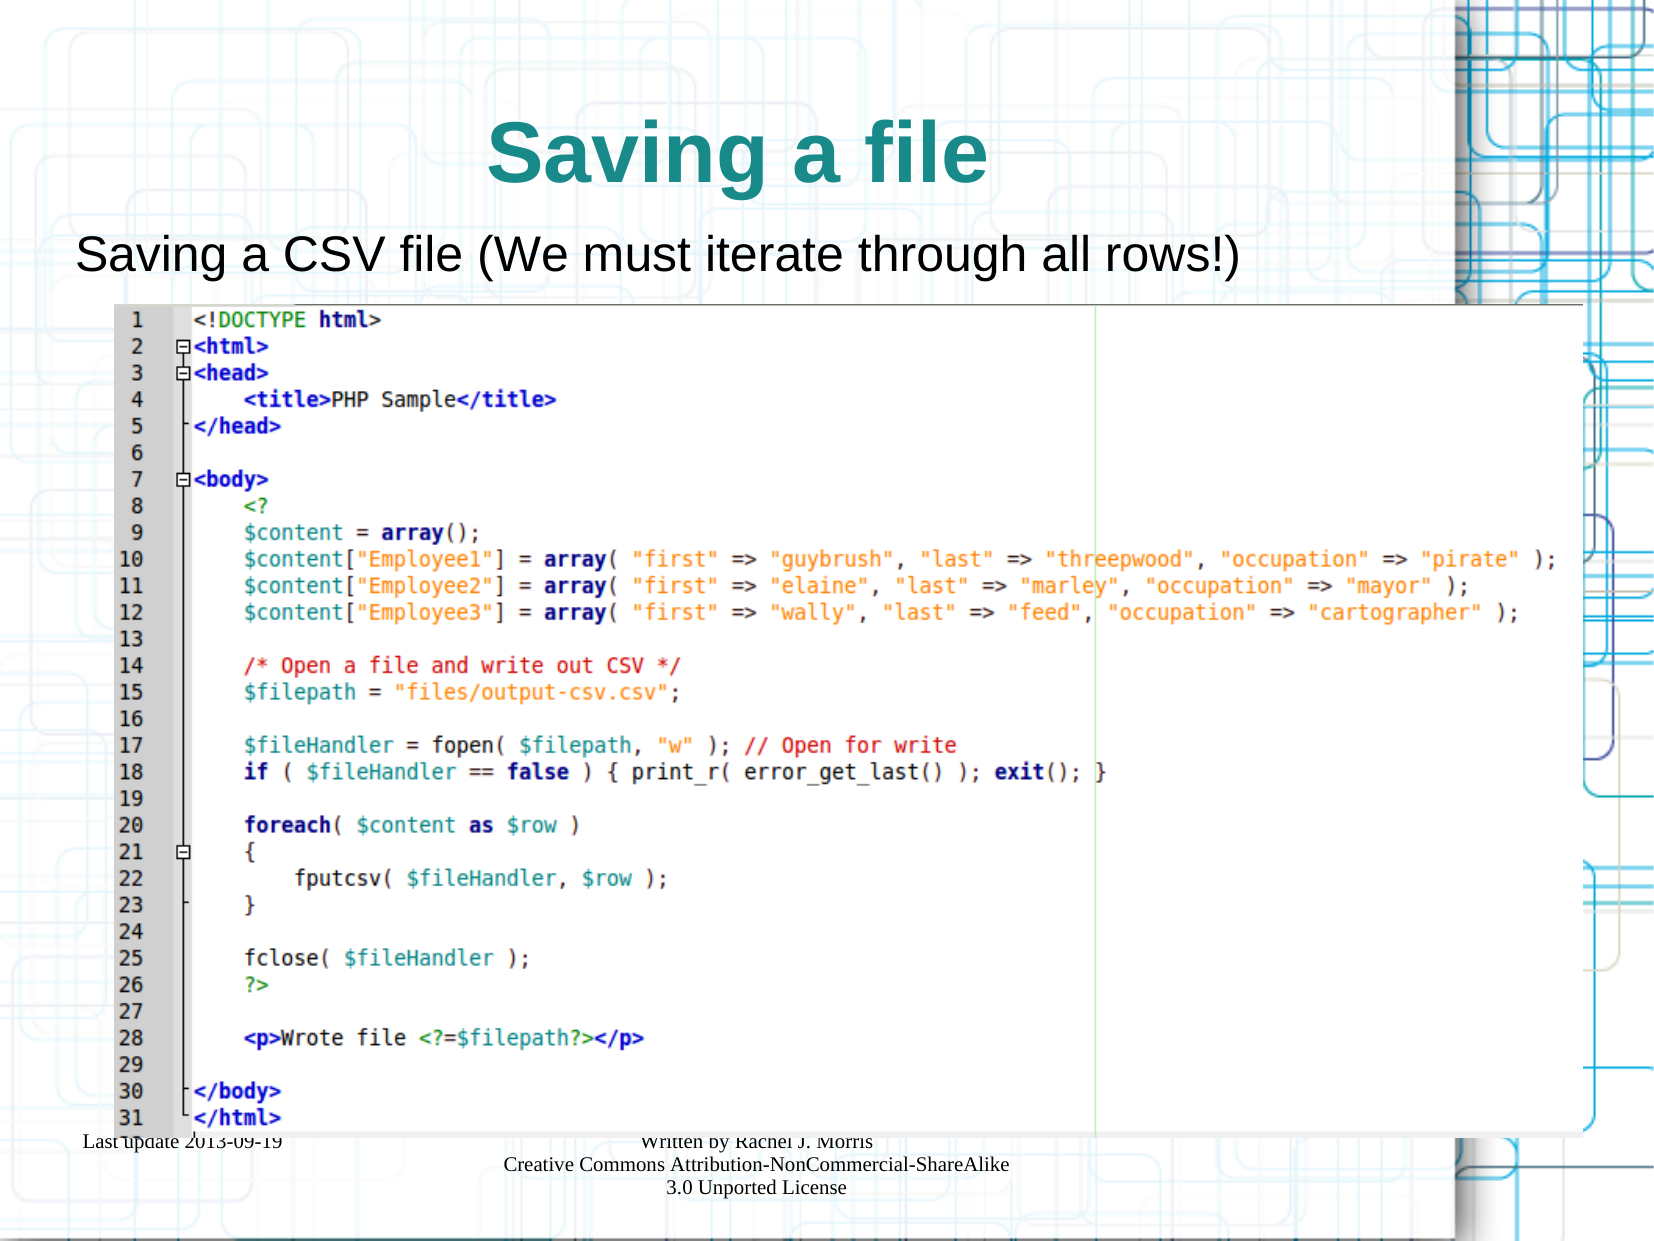

# Saving a file
Saving a CSV file (We must iterate through all rows!)